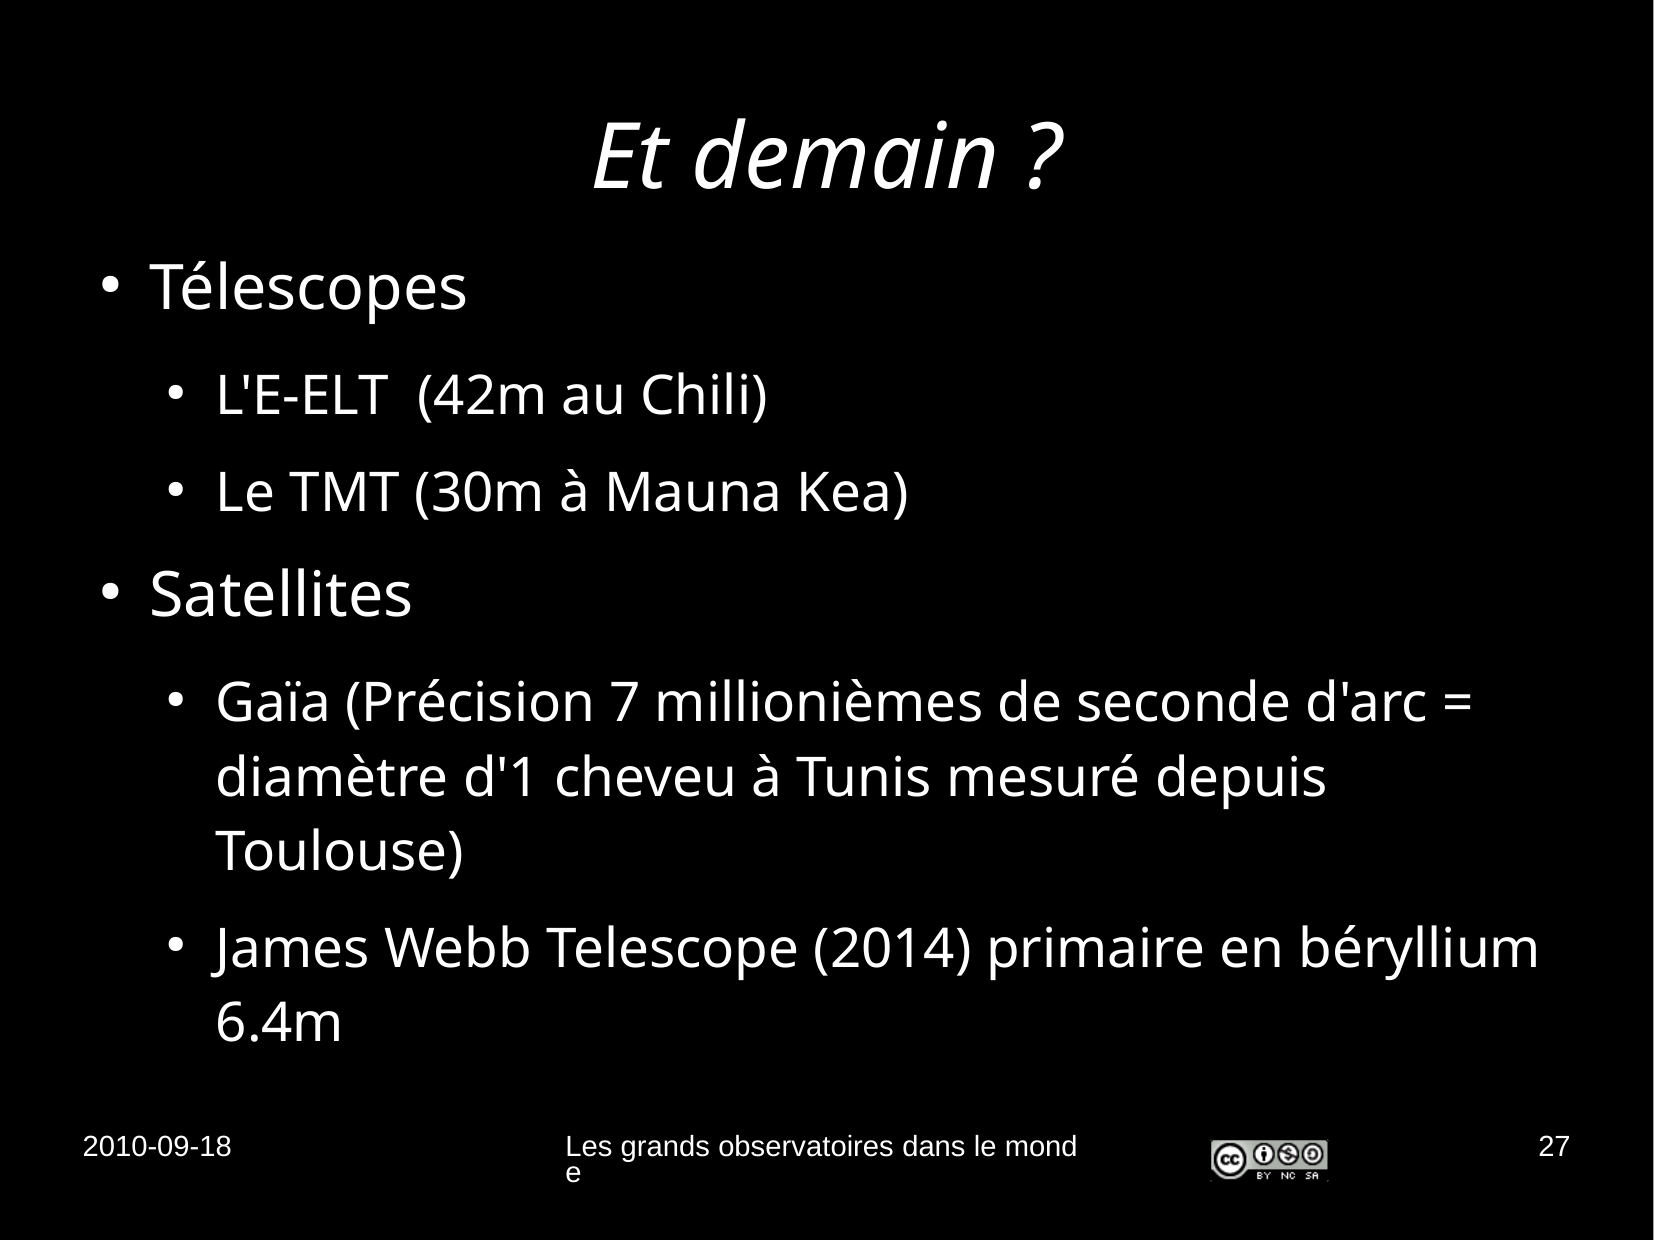

# Et demain ?
Télescopes
L'E-ELT (42m au Chili)
Le TMT (30m à Mauna Kea)
Satellites
Gaïa (Précision 7 millionièmes de seconde d'arc = diamètre d'1 cheveu à Tunis mesuré depuis Toulouse)
James Webb Telescope (2014) primaire en béryllium 6.4m
2010-09-18
Les grands observatoires dans le monde
27